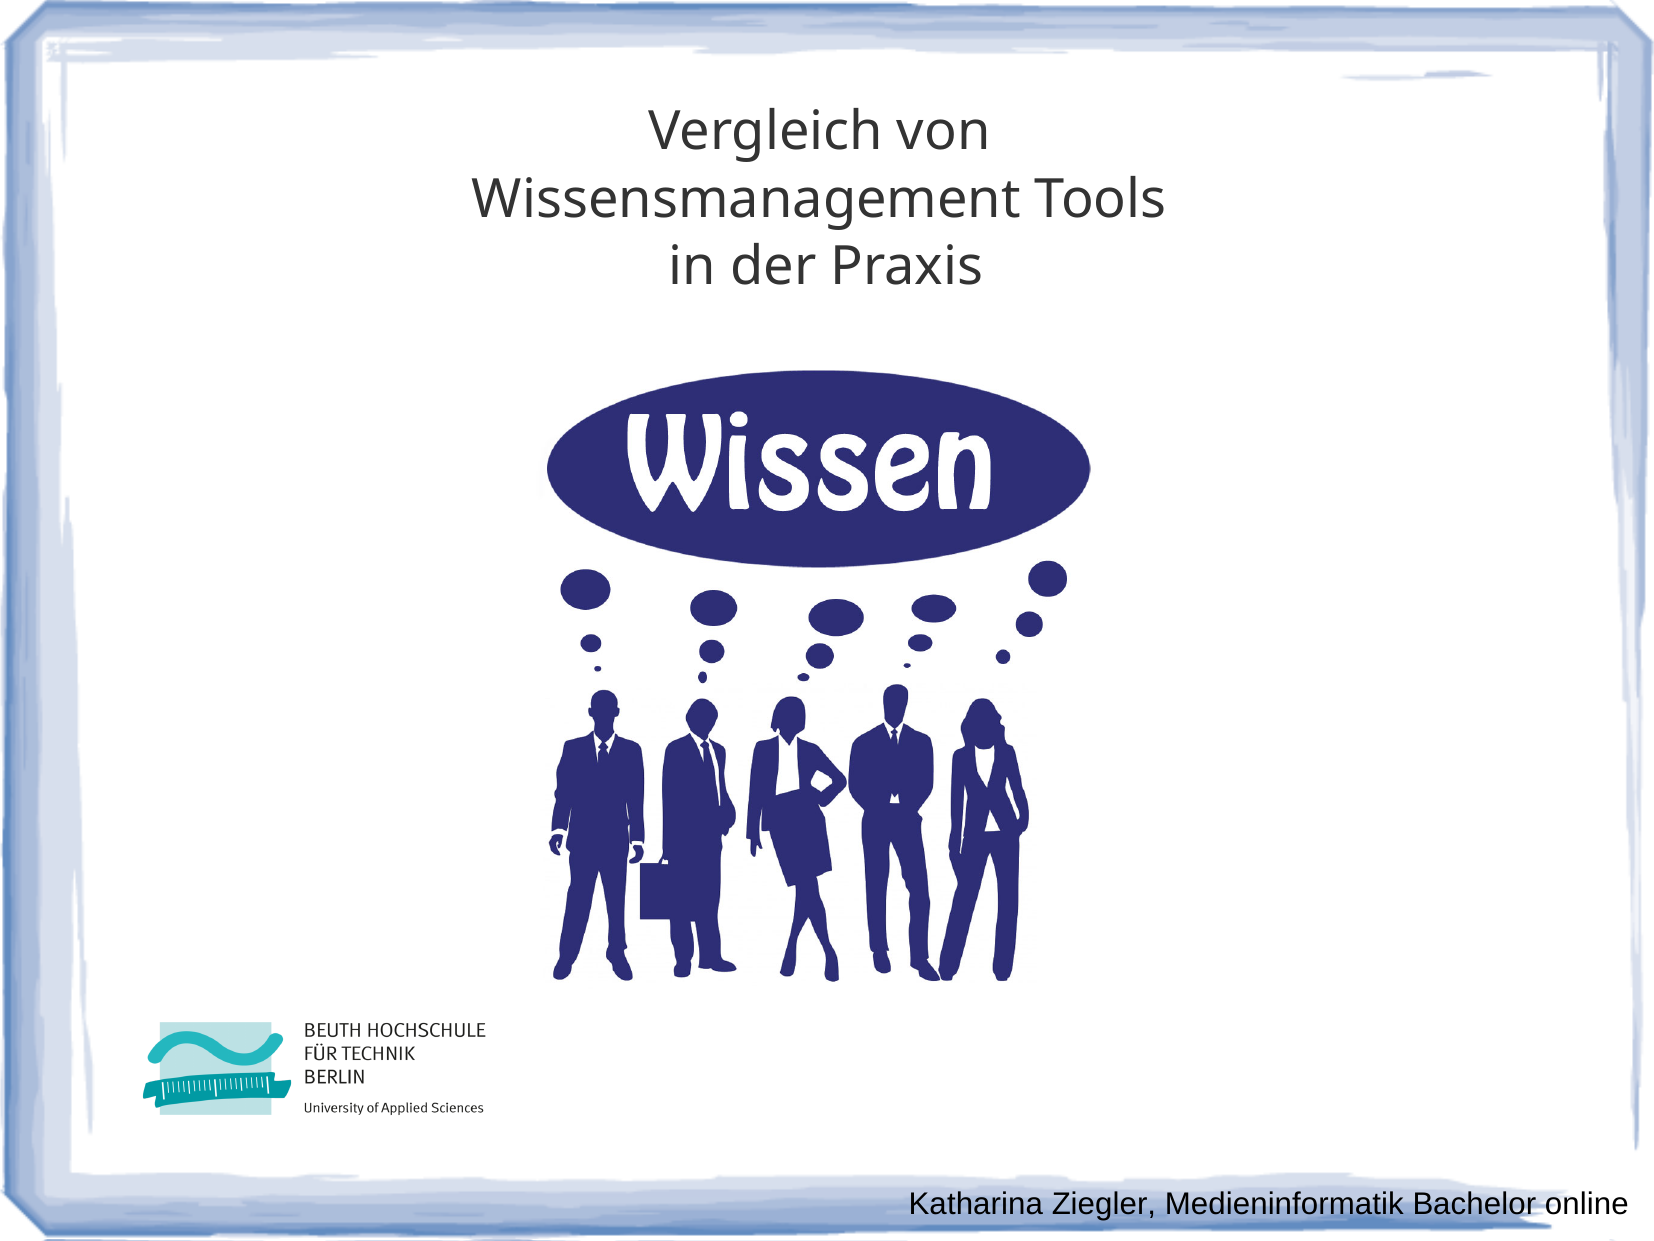

# Vergleich von Wissensmanagement Tools in der Praxis
Katharina Ziegler, Medieninformatik Bachelor online